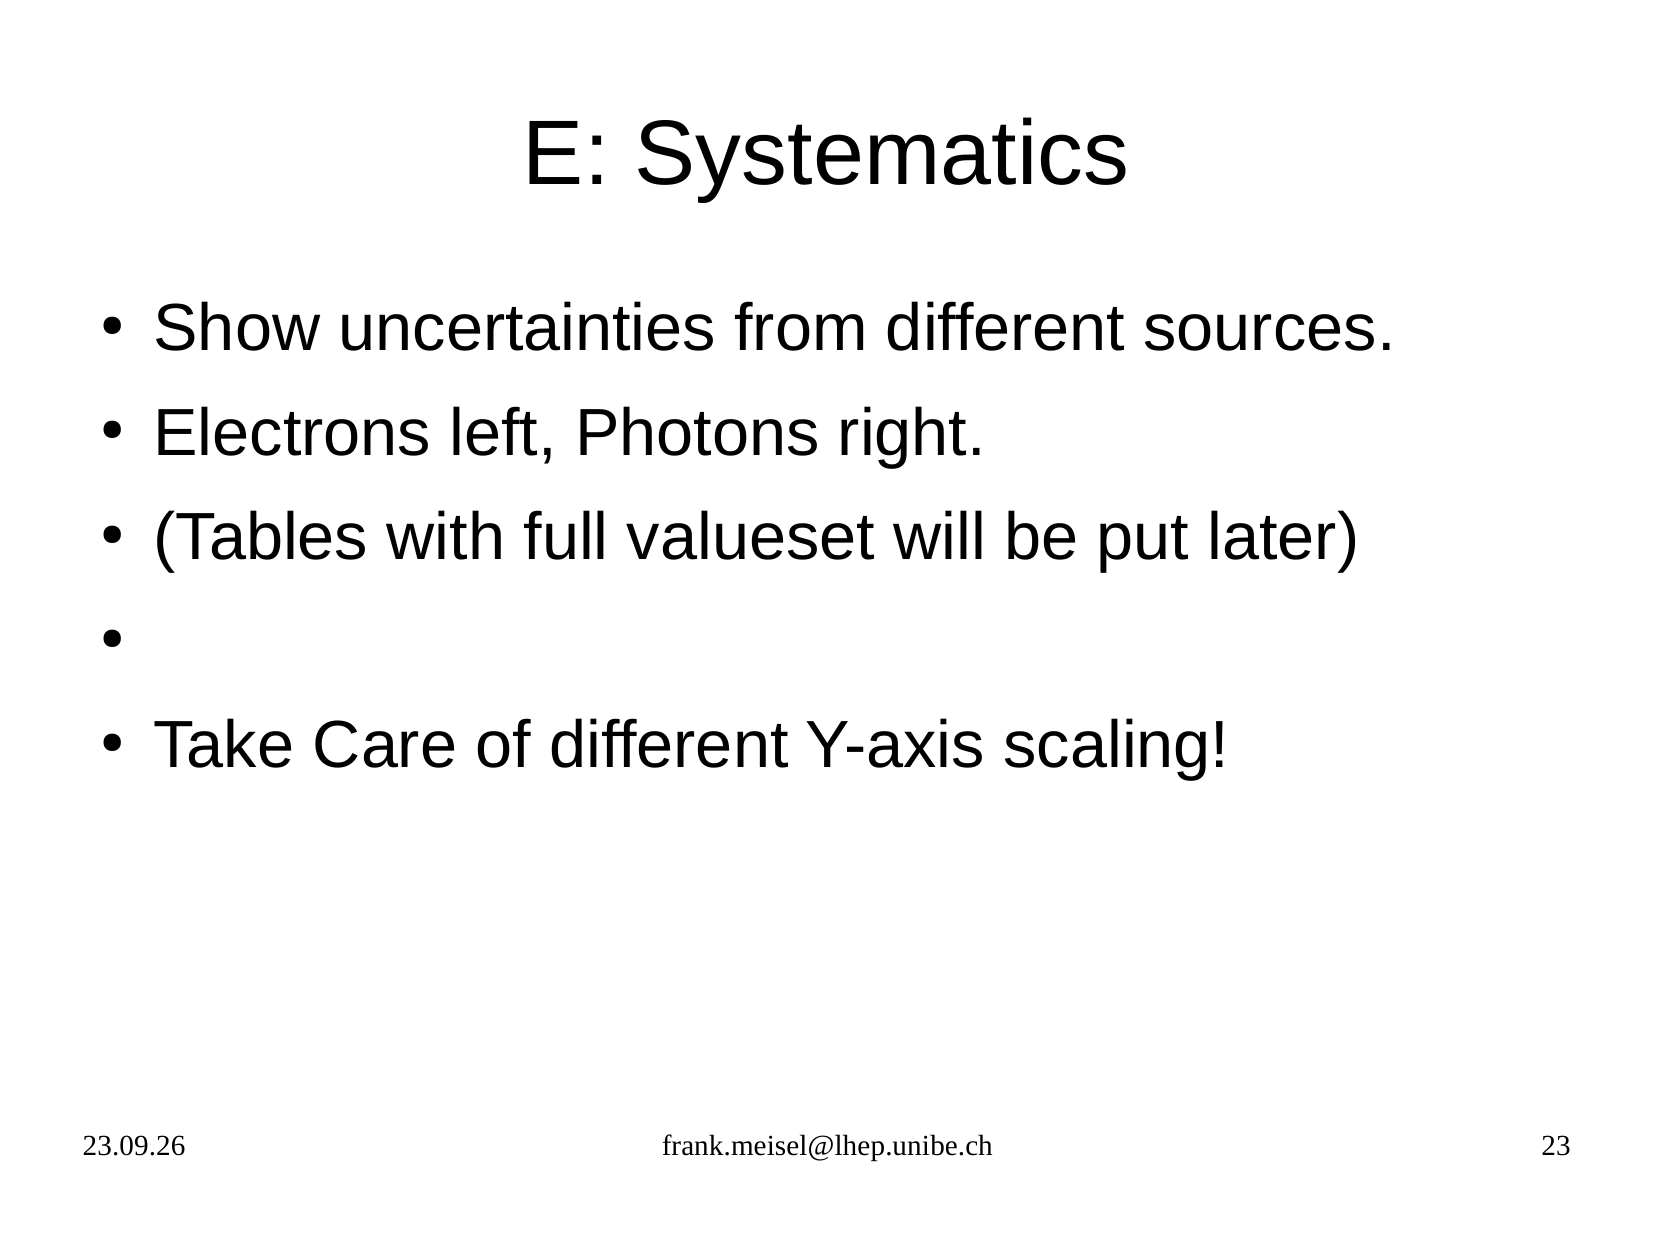

# E: Systematics
Show uncertainties from different sources.
Electrons left, Photons right.
(Tables with full valueset will be put later)
Take Care of different Y-axis scaling!
frank.meisel@lhep.unibe.ch
23